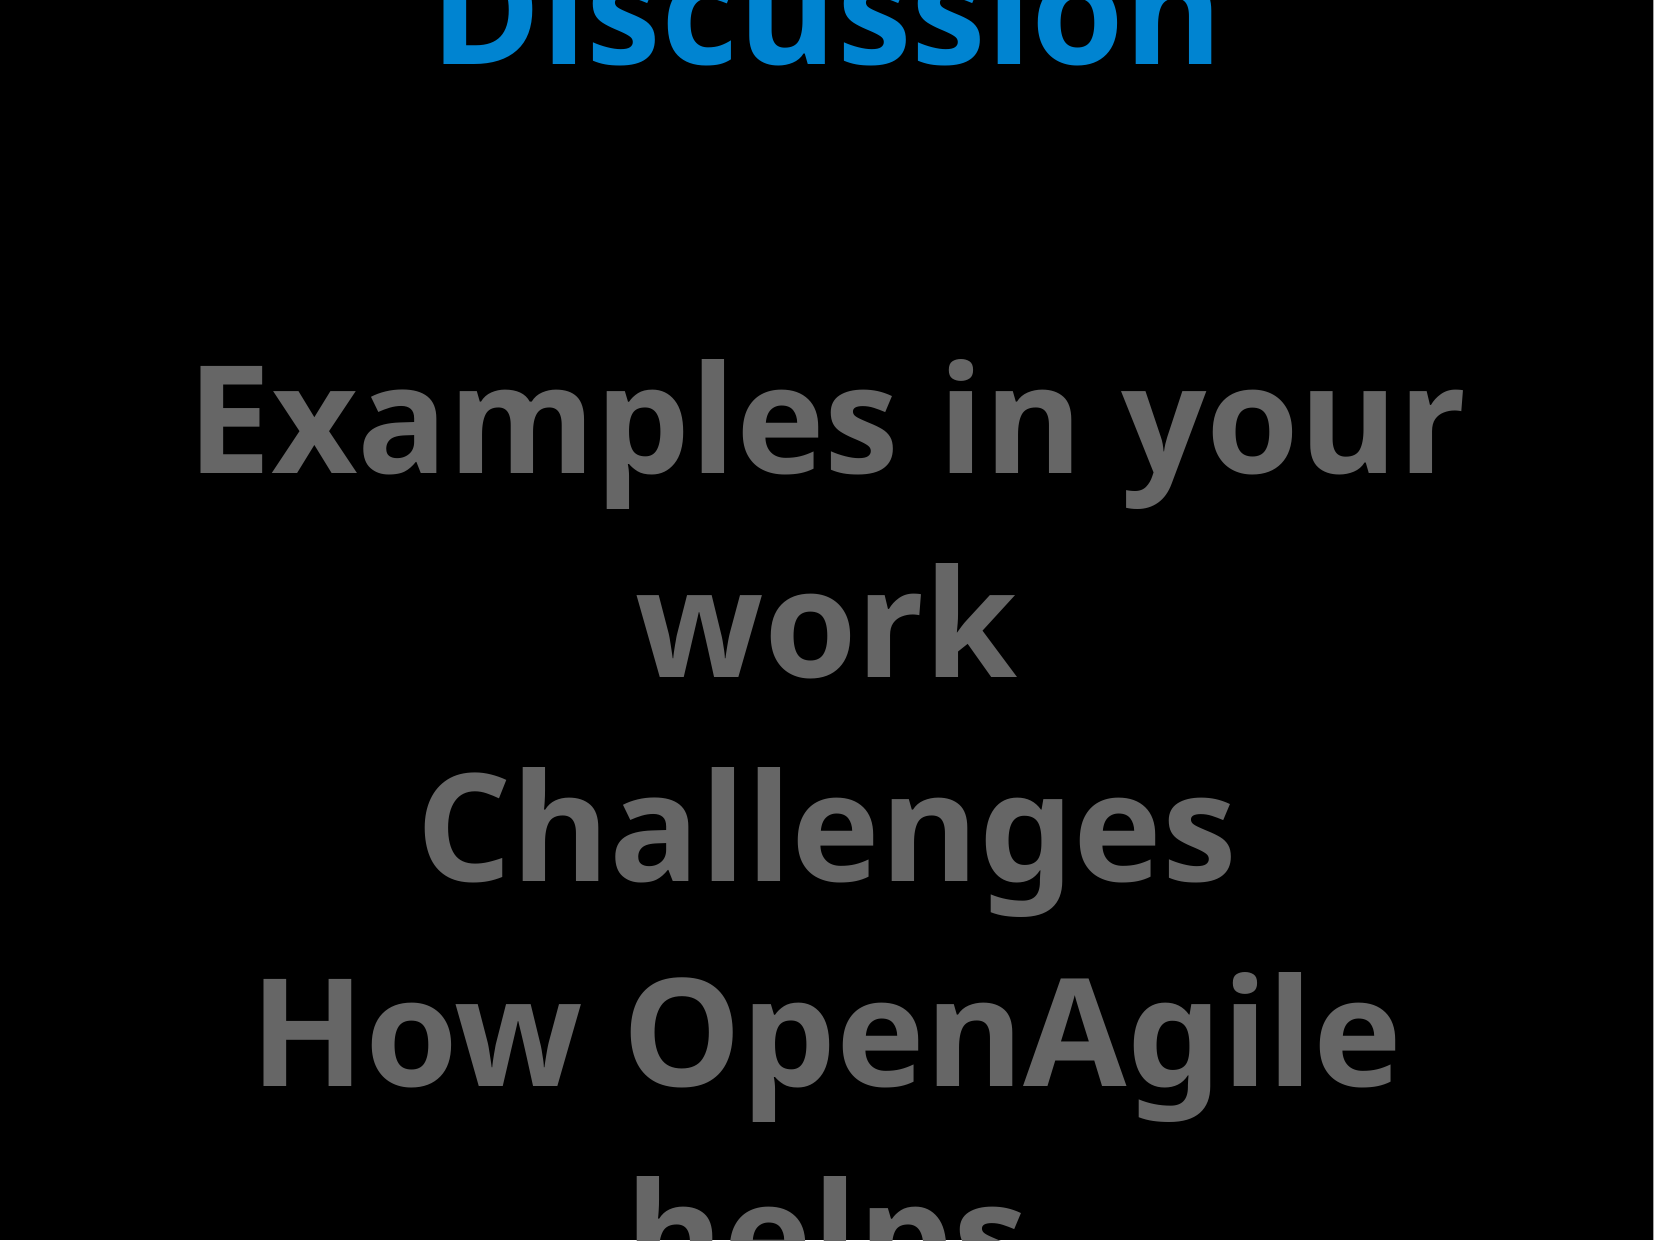

# Discussion Examples in your work Challenges How OpenAgile helps